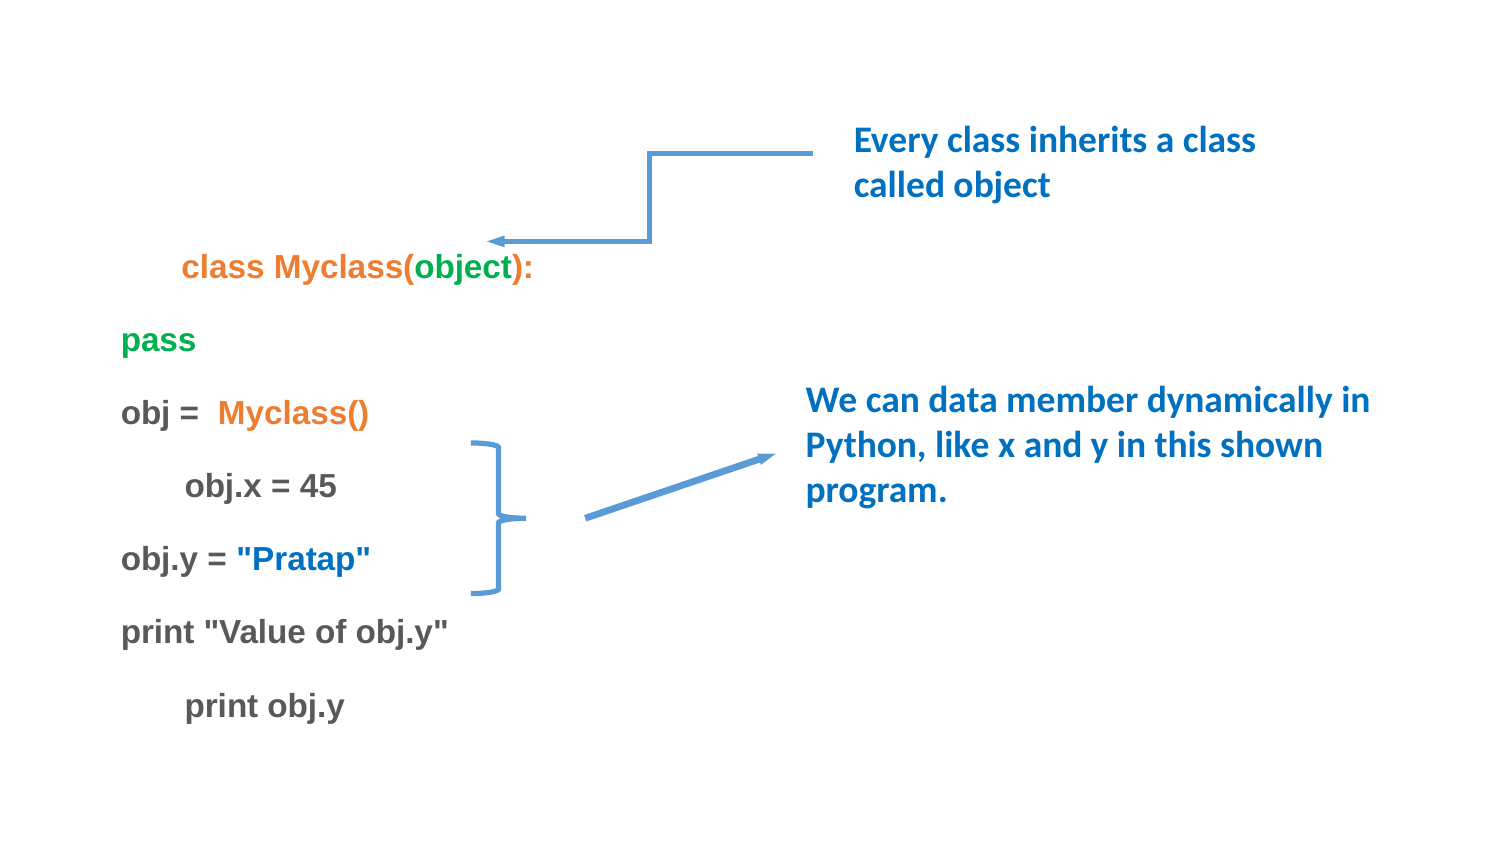

# class Myclass(object):
 	pass
		obj = Myclass()
		obj.x = 45
		obj.y = "Pratap"
		print "Value of obj.y"
		print obj.y
Every class inherits a class called object
We can data member dynamically in Python, like x and y in this shown program.